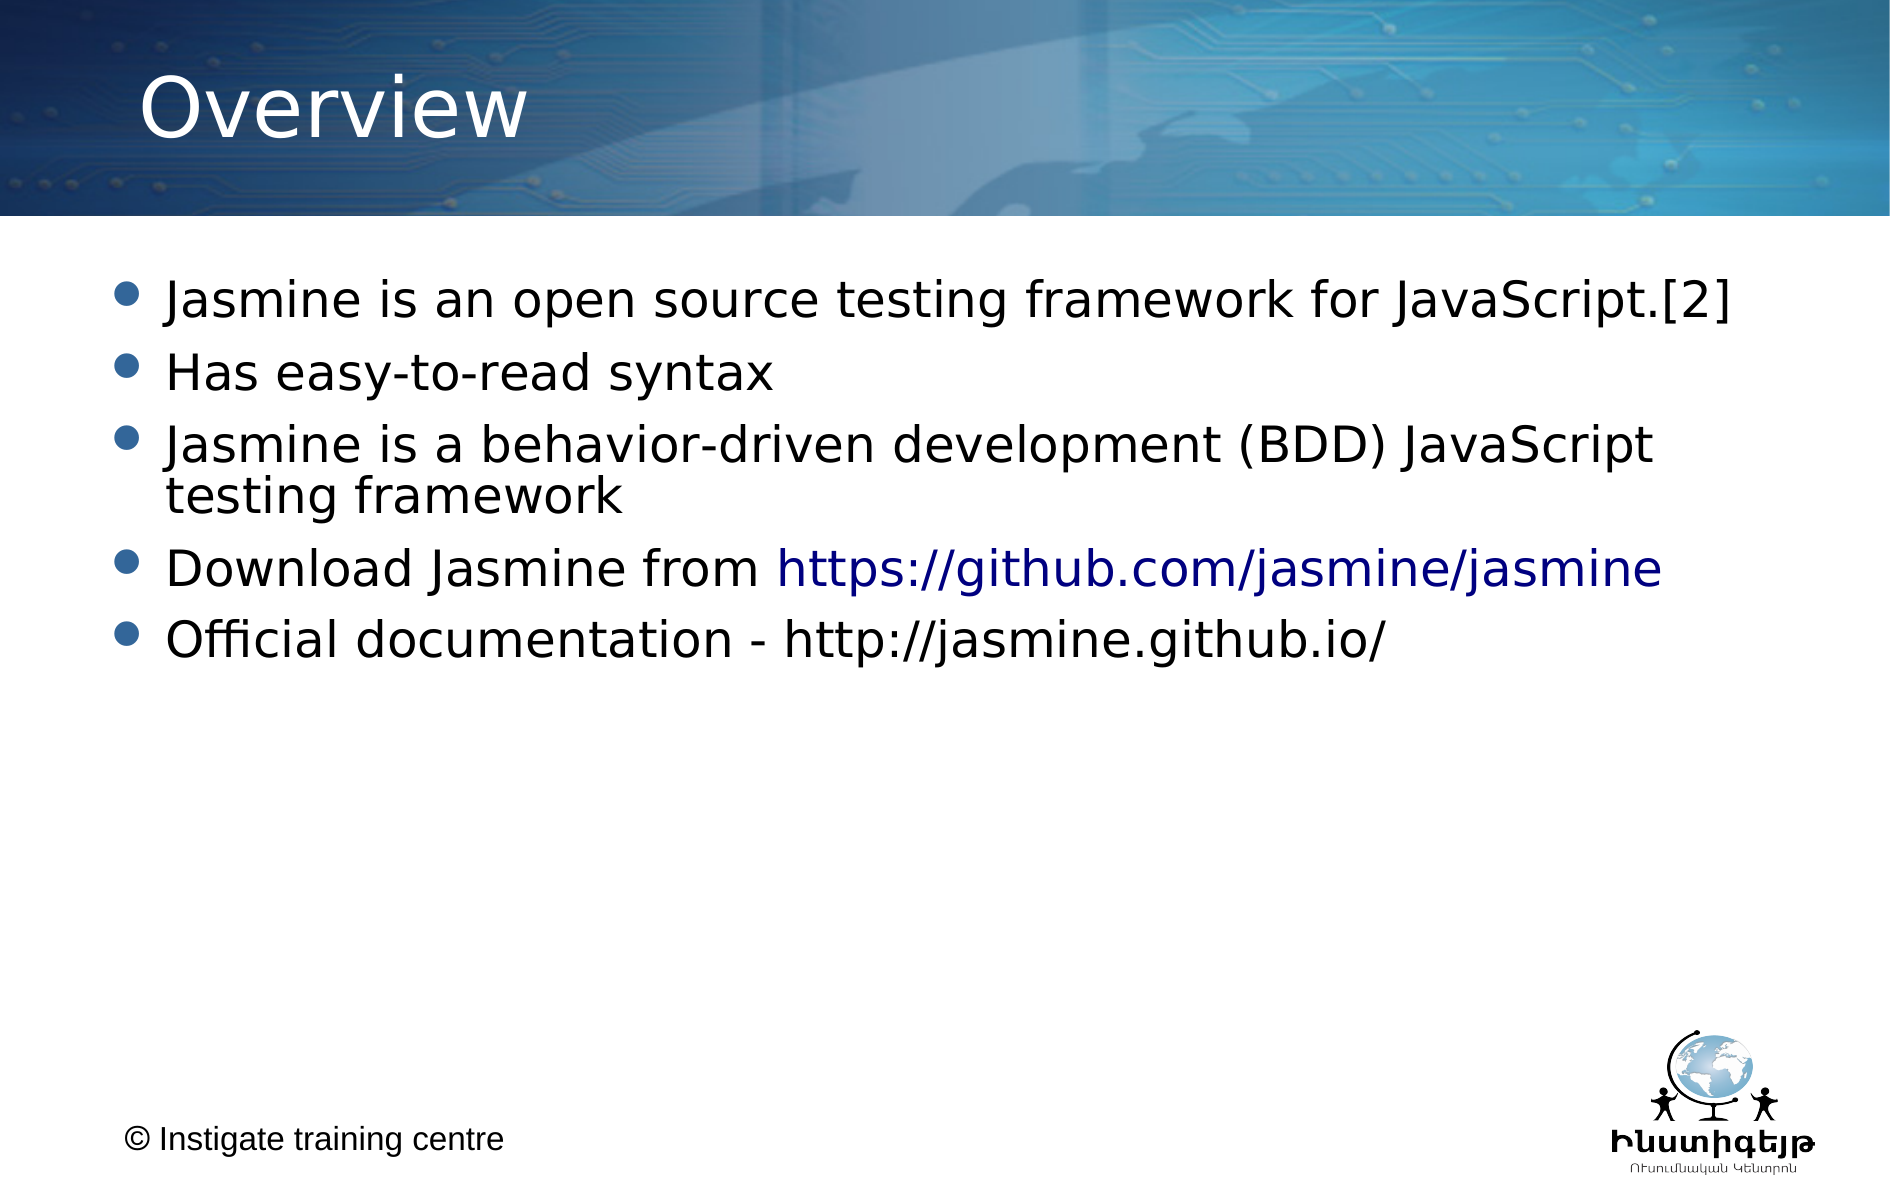

Overview
# Jasmine is an open source testing framework for JavaScript.[2]
Has easy-to-read syntax
Jasmine is a behavior-driven development (BDD) JavaScript testing framework
Download Jasmine from https://github.com/jasmine/jasmine
Official documentation - http://jasmine.github.io/